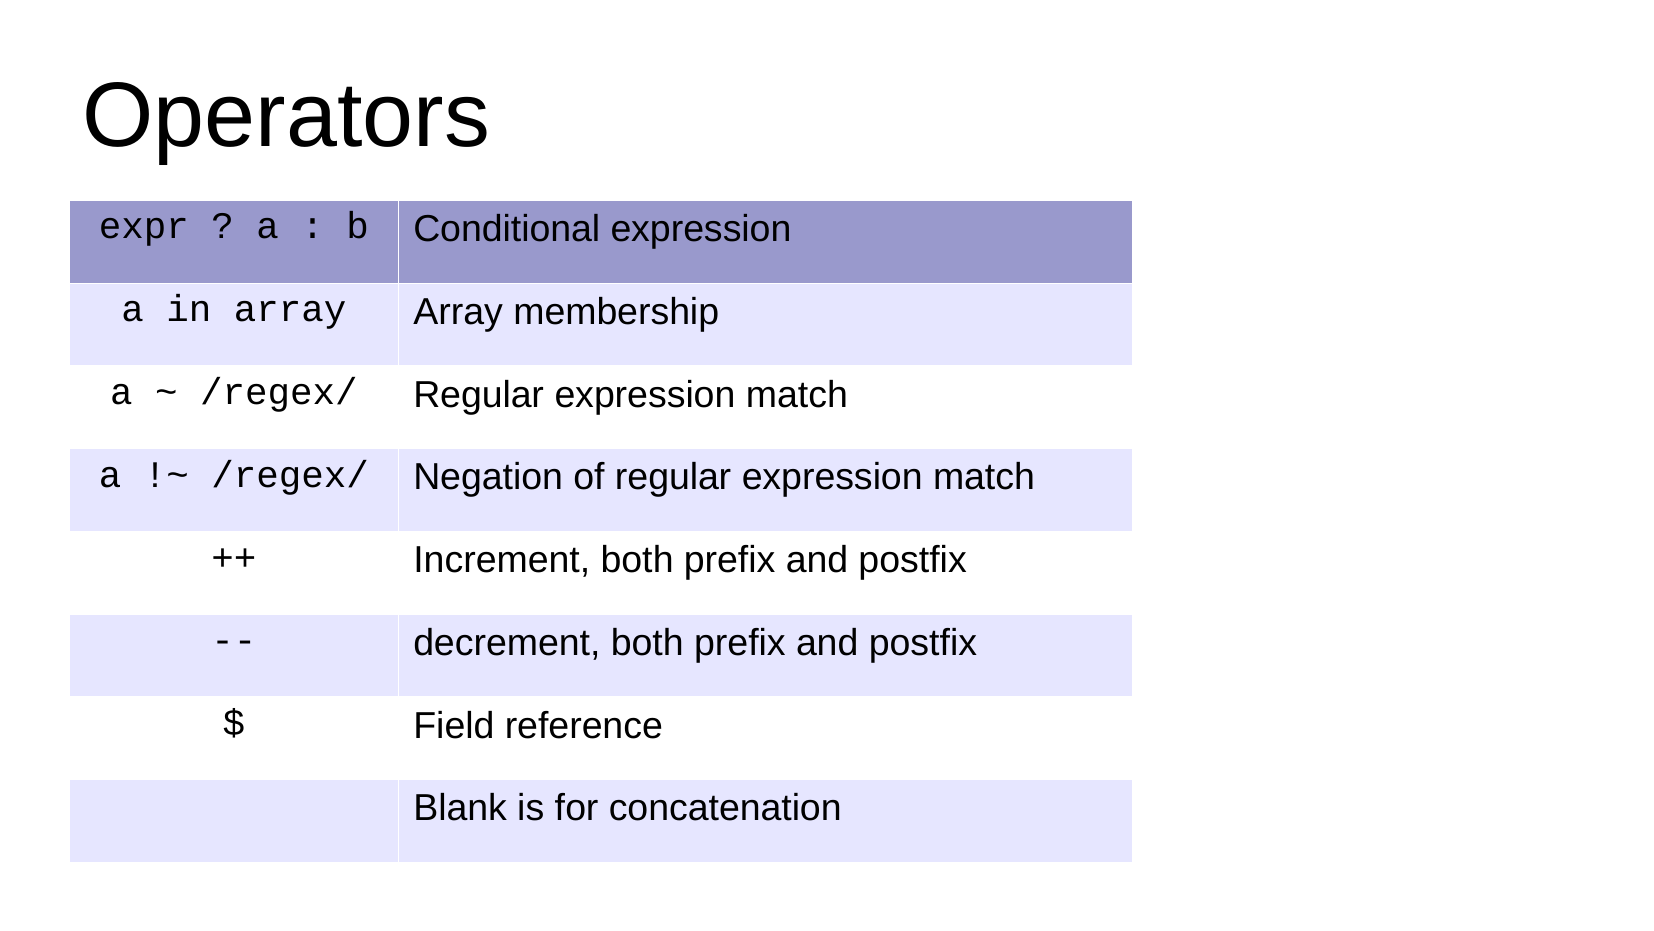

# Operators
| expr ? a : b | Conditional expression |
| --- | --- |
| a in array | Array membership |
| a ~ /regex/ | Regular expression match |
| a !~ /regex/ | Negation of regular expression match |
| ++ | Increment, both prefix and postfix |
| -- | decrement, both prefix and postfix |
| $ | Field reference |
| | Blank is for concatenation |